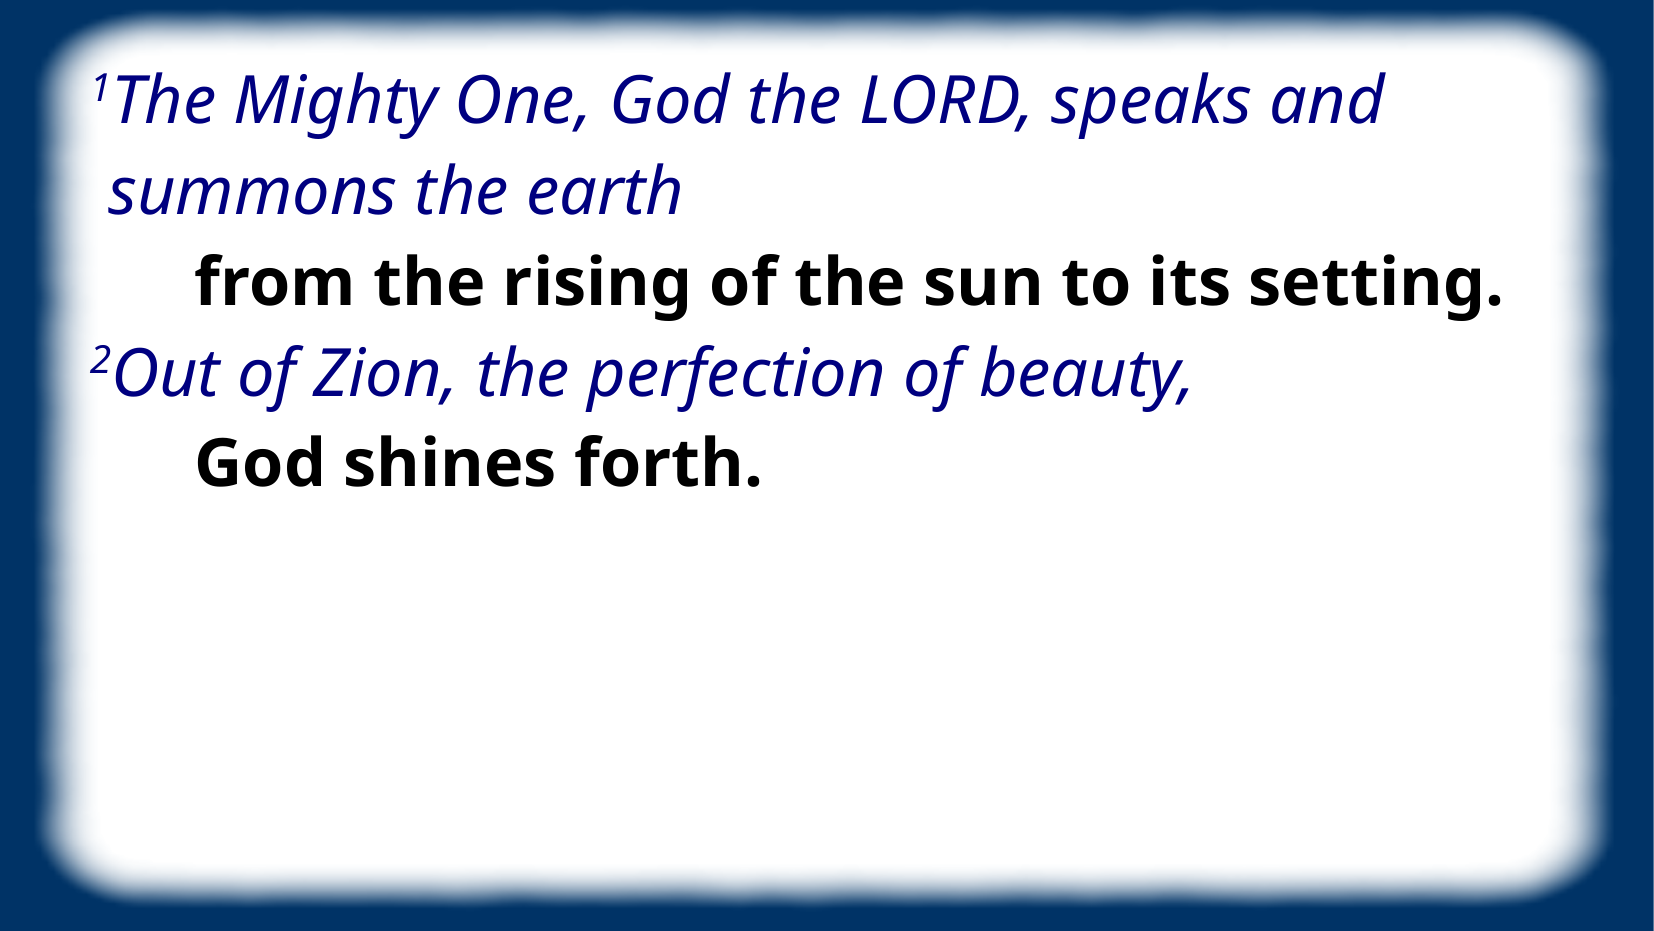

1The Mighty One, God the LORD, speaks and
summons the earth
 from the rising of the sun to its setting.
2Out of Zion, the perfection of beauty,
 God shines forth.